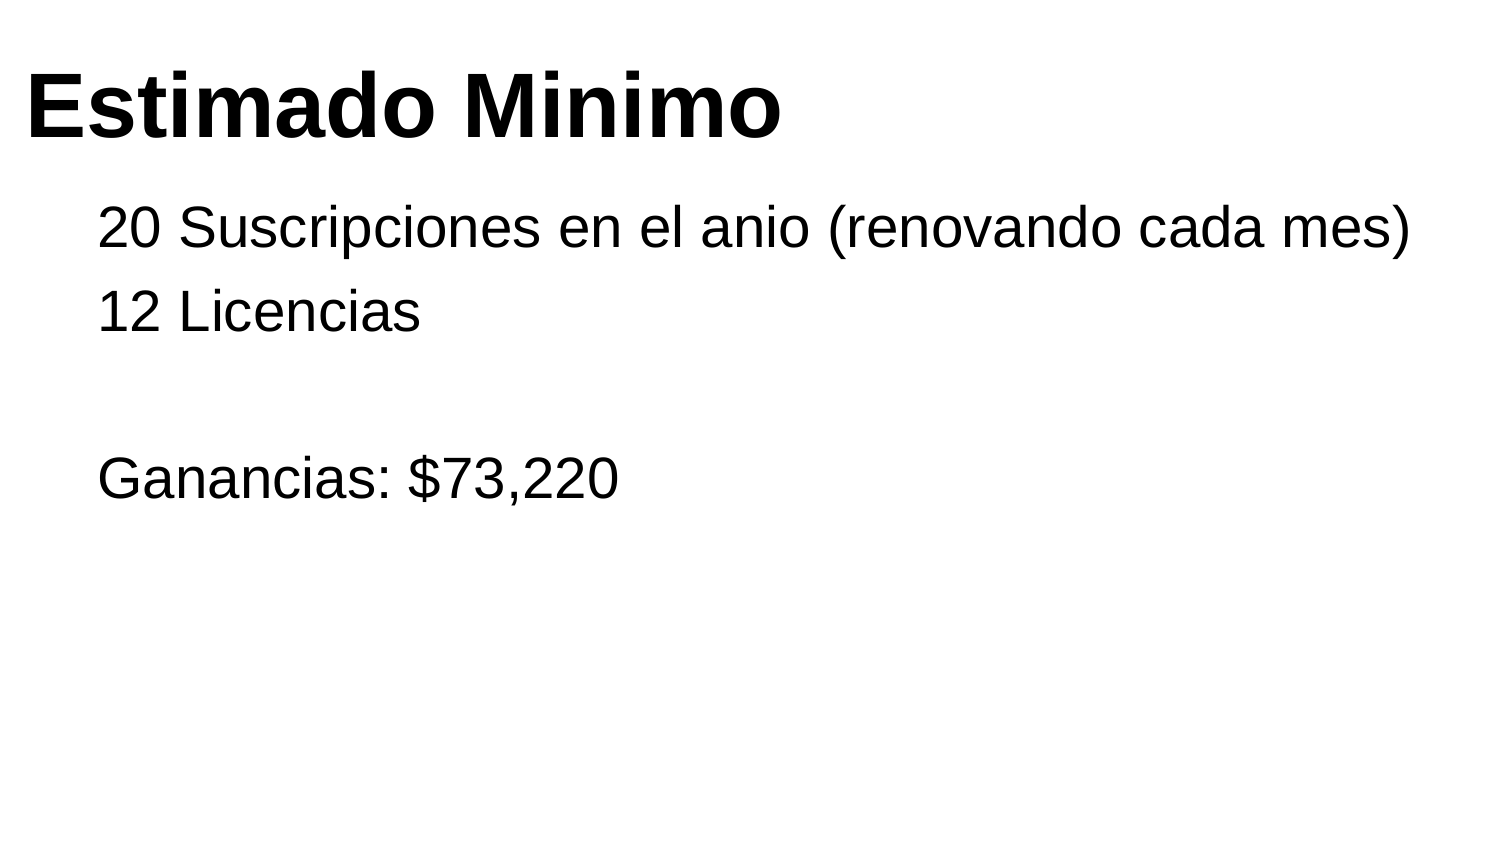

# Estimado Minimo
20 Suscripciones en el anio (renovando cada mes)
12 Licencias
Ganancias: $73,220